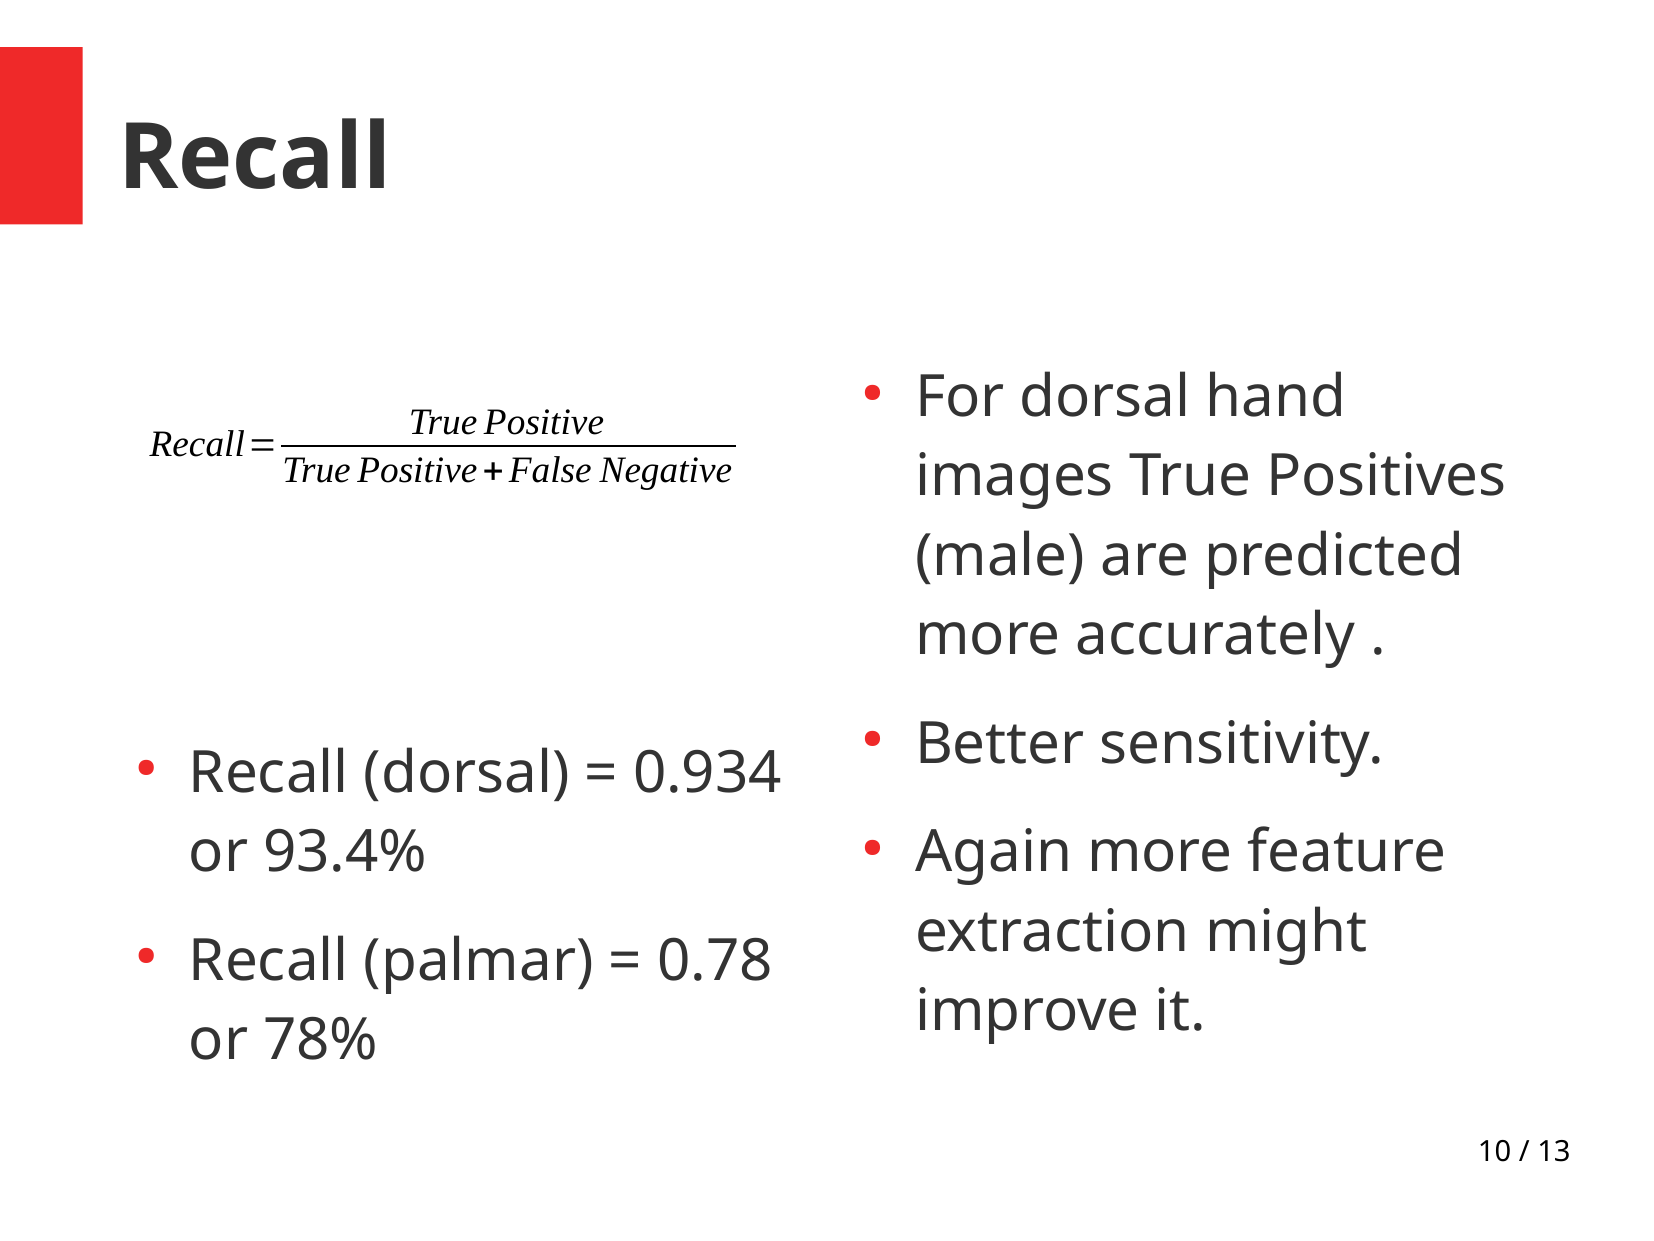

# Recall
For dorsal hand images True Positives (male) are predicted more accurately .
Better sensitivity.
Again more feature extraction might improve it.
Recall (dorsal) = 0.934 or 93.4%
Recall (palmar) = 0.78 or 78%
10